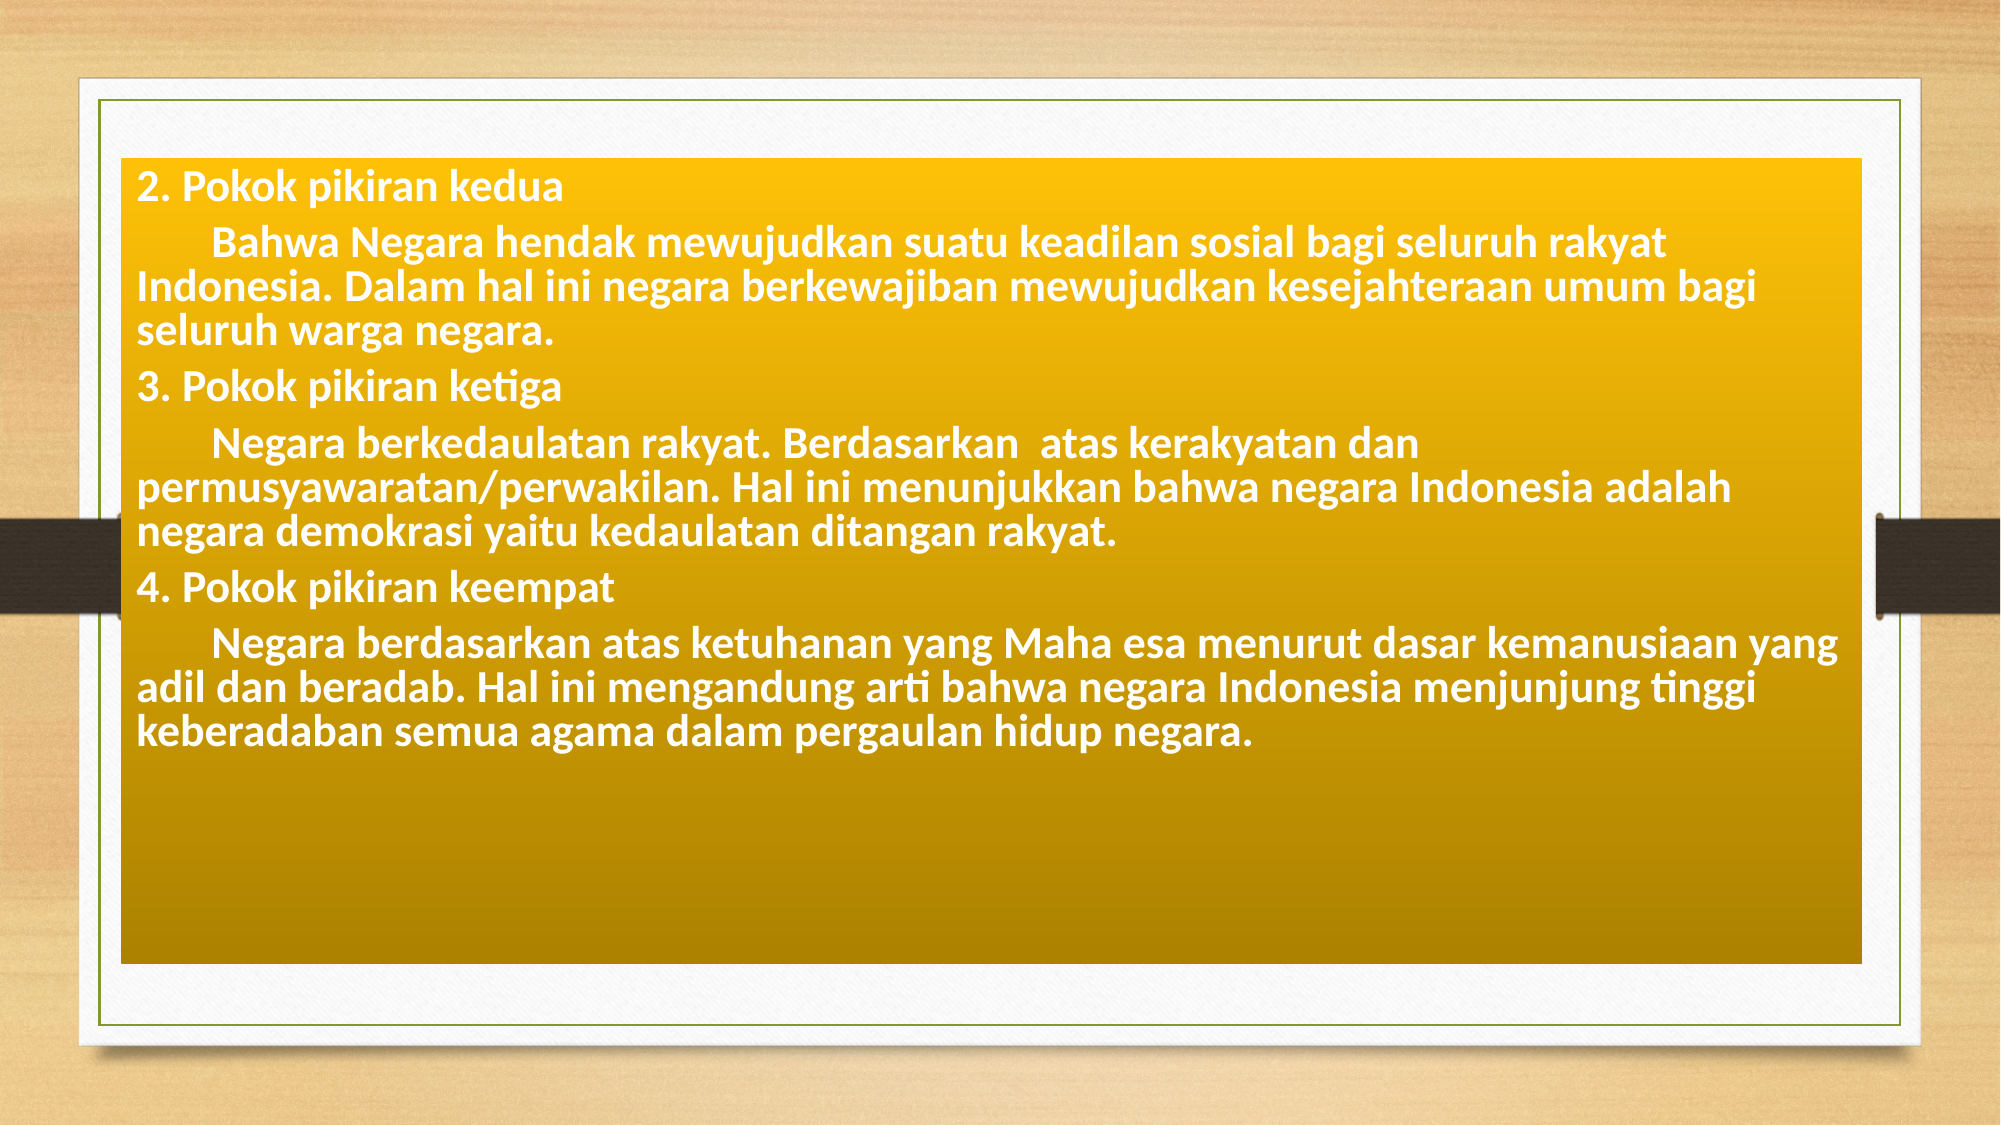

# 2. Pokok pikiran kedua
	Bahwa Negara hendak mewujudkan suatu keadilan sosial bagi seluruh rakyat Indonesia. Dalam hal ini negara berkewajiban mewujudkan kesejahteraan umum bagi seluruh warga negara.
3. Pokok pikiran ketiga
	Negara berkedaulatan rakyat. Berdasarkan atas kerakyatan dan permusyawaratan/perwakilan. Hal ini menunjukkan bahwa negara Indonesia adalah negara demokrasi yaitu kedaulatan ditangan rakyat.
4. Pokok pikiran keempat
	Negara berdasarkan atas ketuhanan yang Maha esa menurut dasar kemanusiaan yang adil dan beradab. Hal ini mengandung arti bahwa negara Indonesia menjunjung tinggi keberadaban semua agama dalam pergaulan hidup negara.